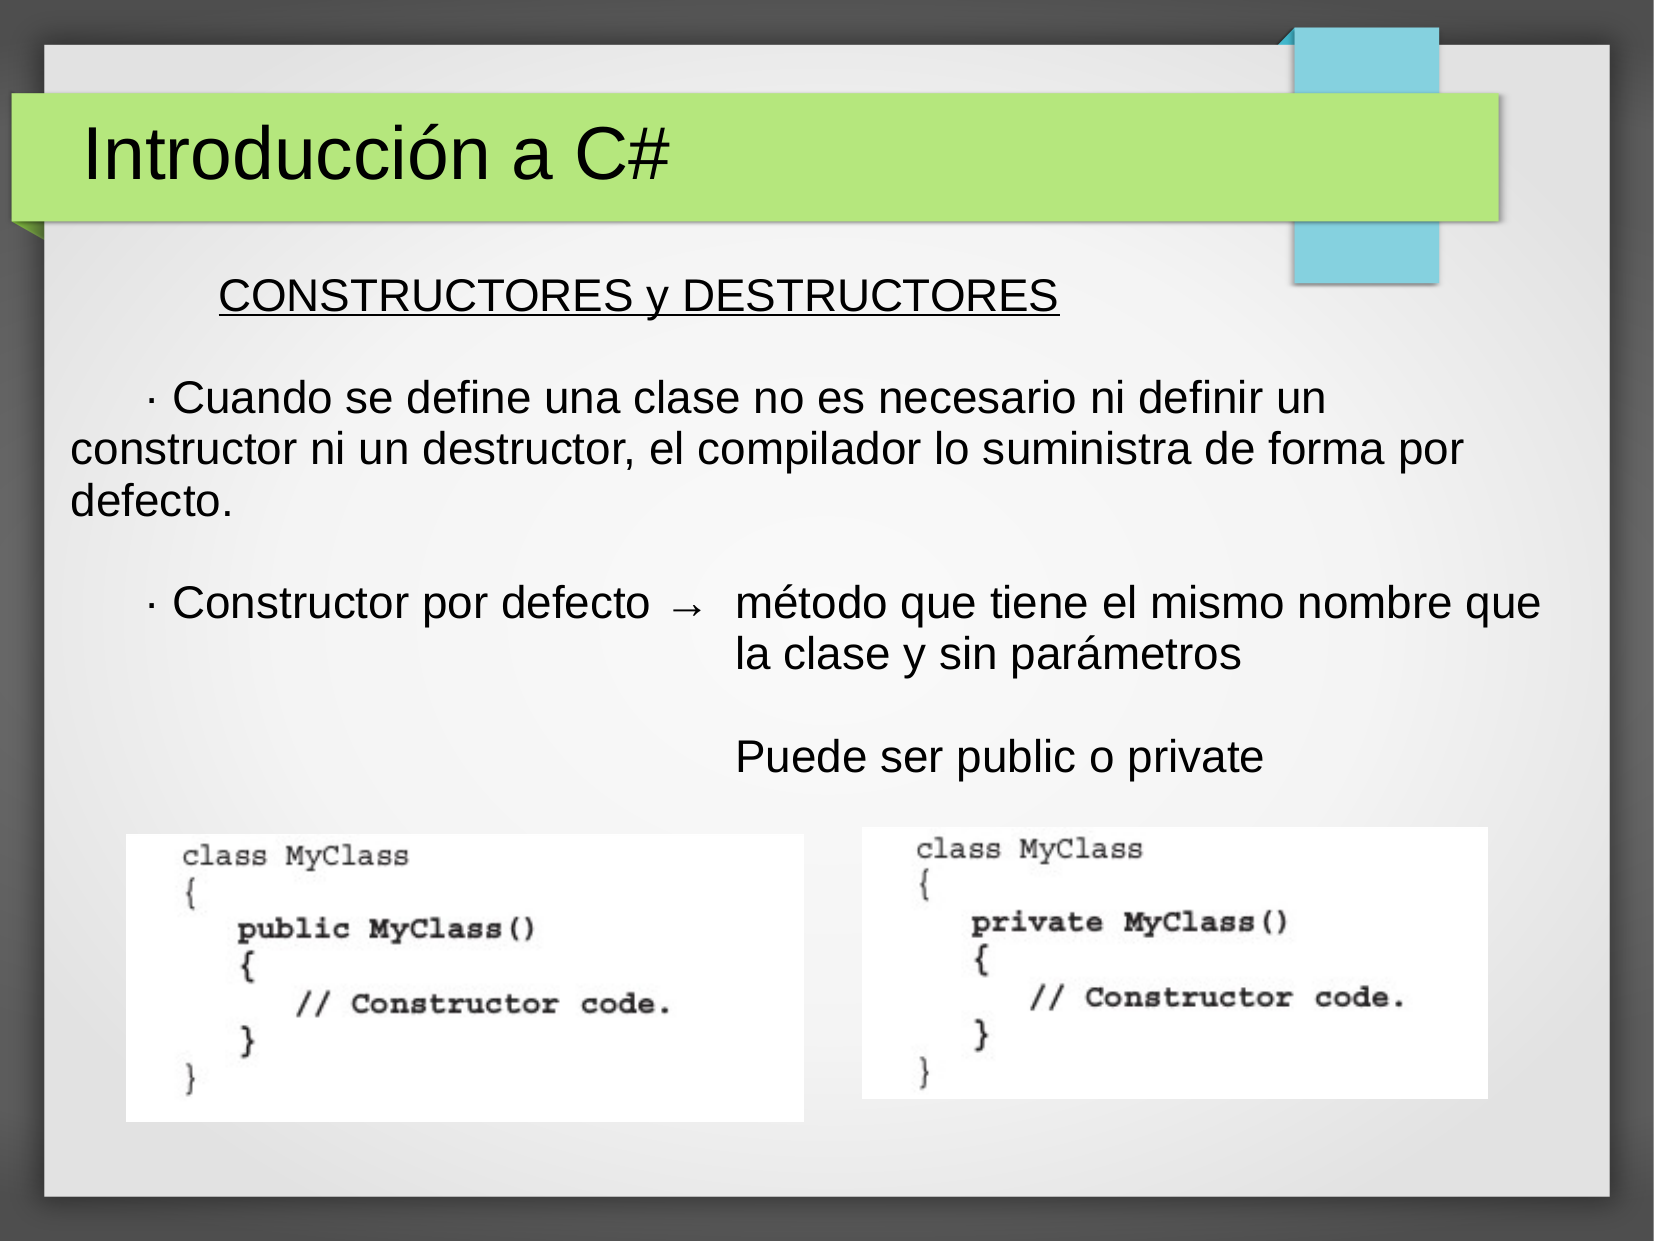

# Introducción a C#
		CONSTRUCTORES y DESTRUCTORES
	· Cuando se define una clase no es necesario ni definir un constructor ni un destructor, el compilador lo suministra de forma por defecto.
	· Constructor por defecto → método que tiene el mismo nombre que 									la clase y sin parámetros
									Puede ser public o private